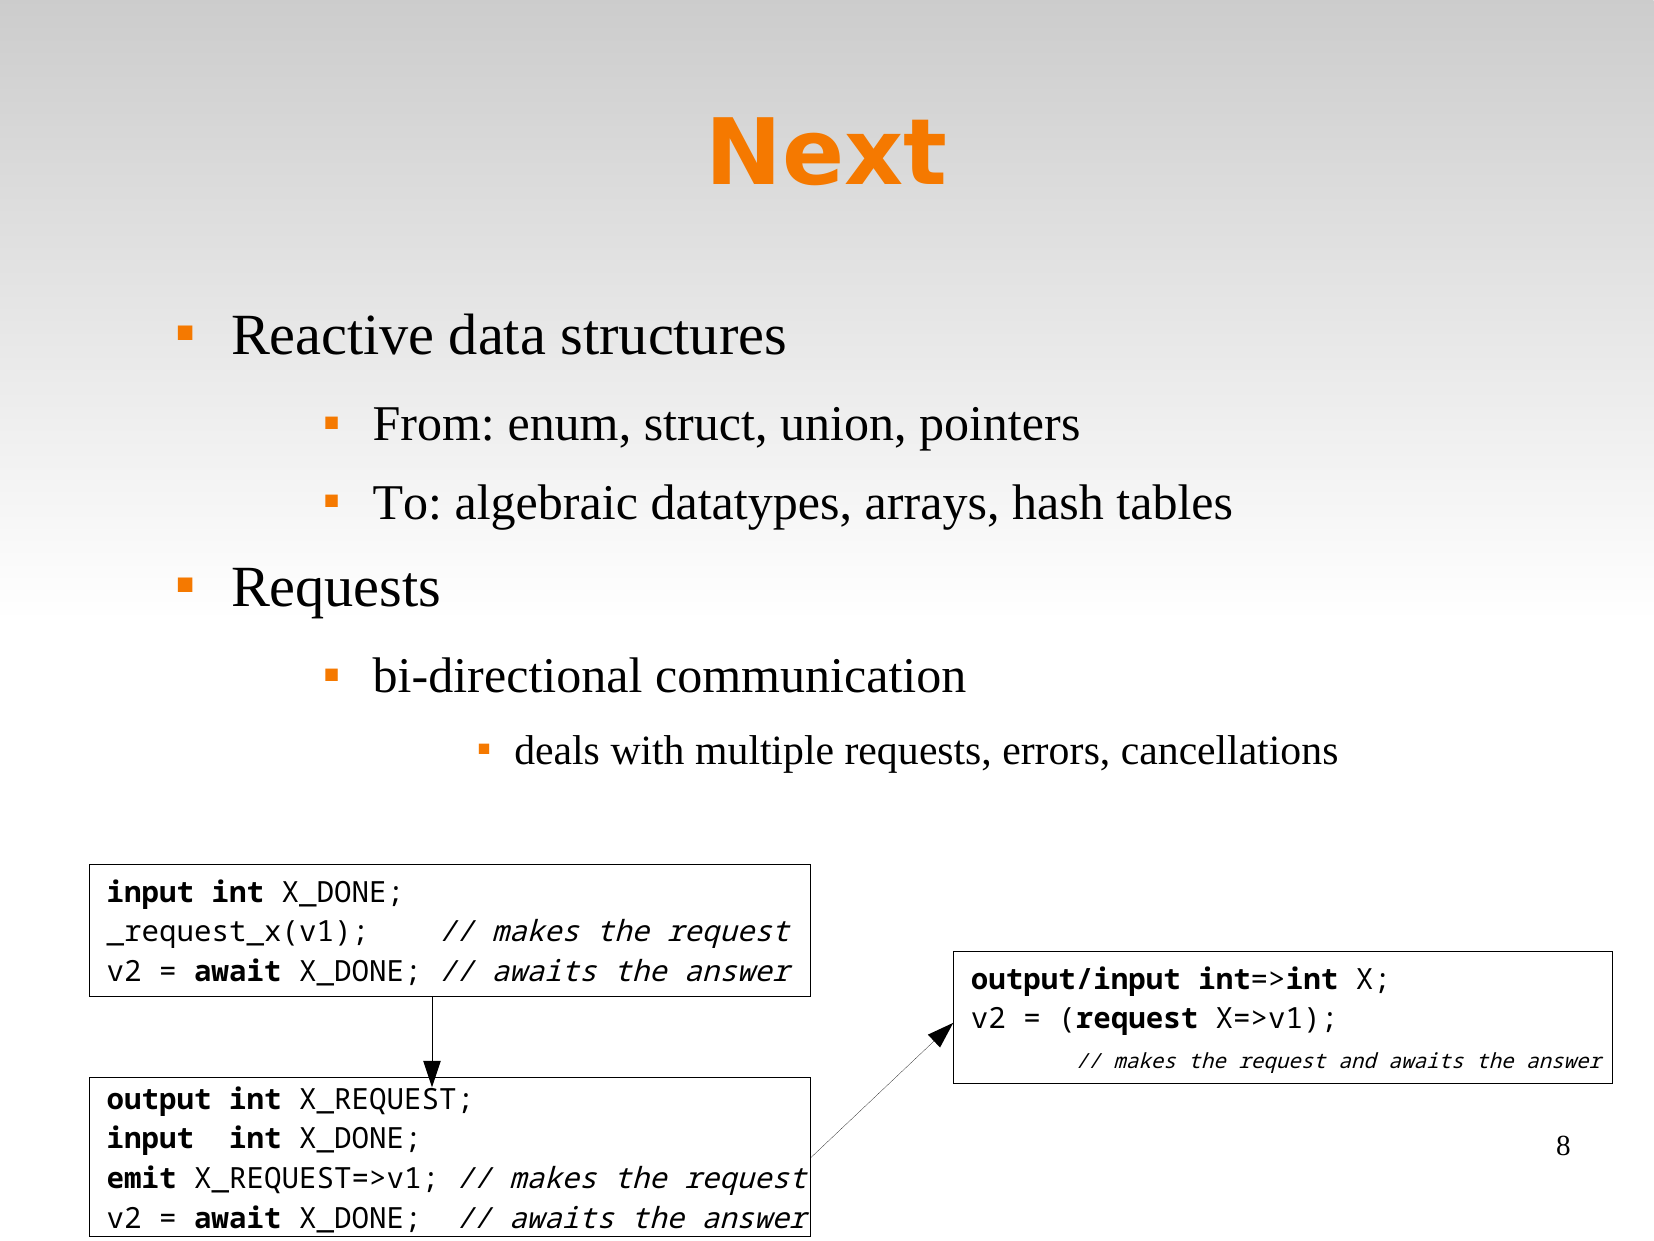

# Next
Reactive data structures
From: enum, struct, union, pointers
To: algebraic datatypes, arrays, hash tables
Requests
bi-directional communication
deals with multiple requests, errors, cancellations
 input int X_DONE;
 _request_x(v1); // makes the request
 v2 = await X_DONE; // awaits the answer
 output/input int=>int X;
 v2 = (request X=>v1);
 // makes the request and awaits the answer
 output int X_REQUEST;
 input int X_DONE;
 emit X_REQUEST=>v1; // makes the request
 v2 = await X_DONE; // awaits the answer
8